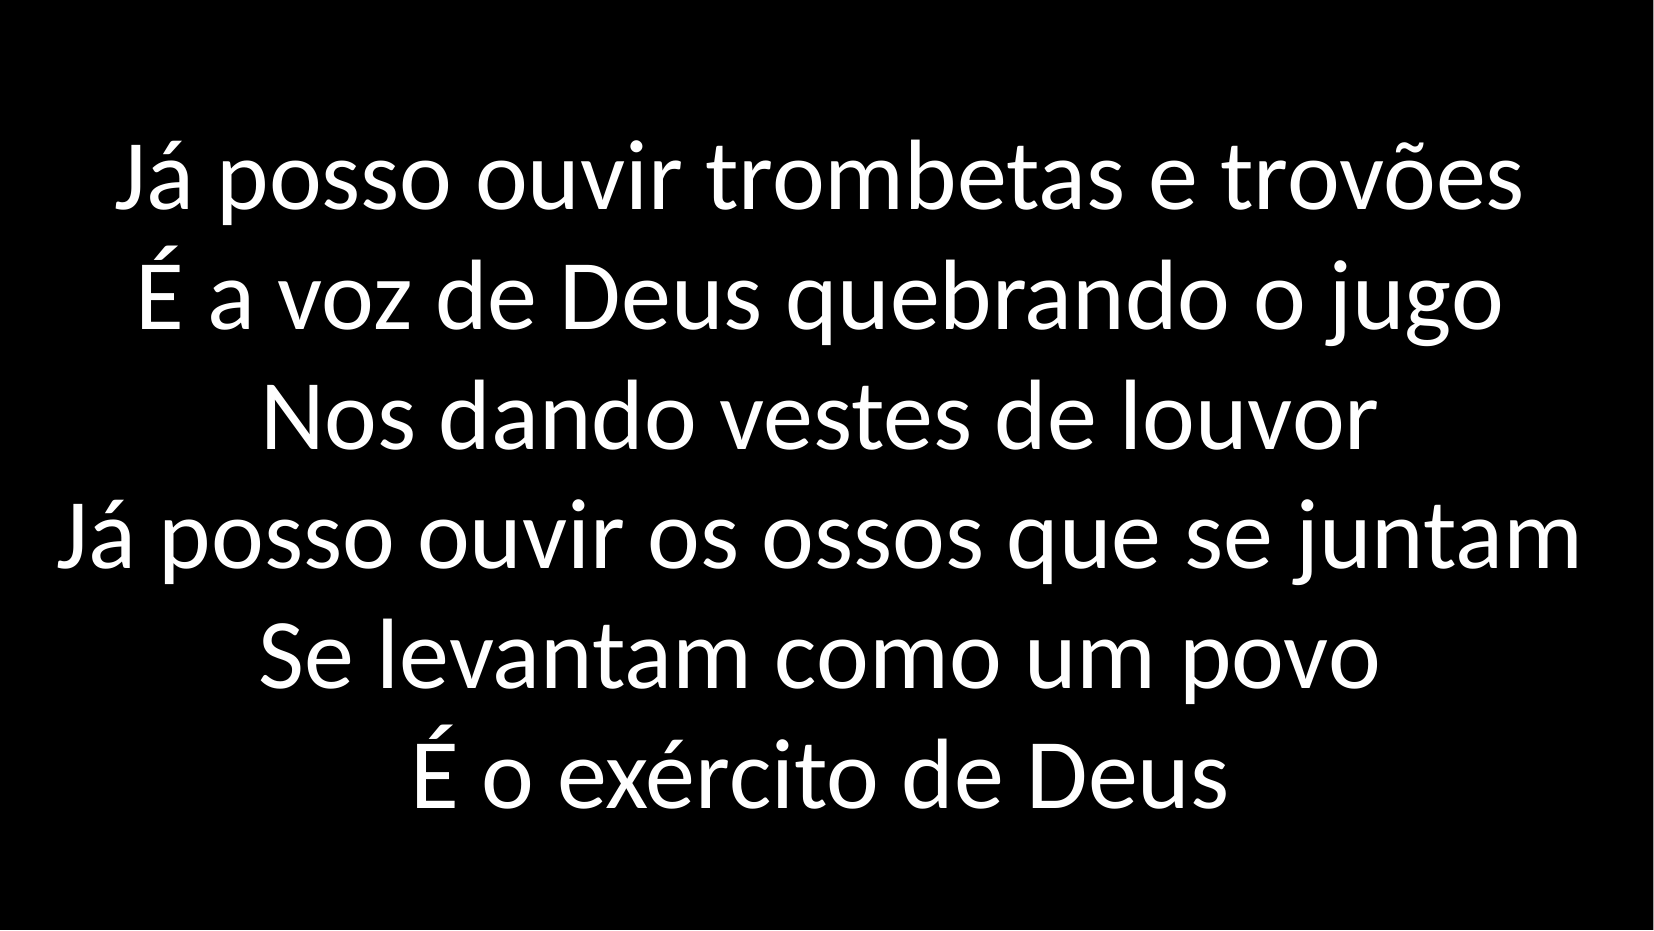

# Já posso ouvir trombetas e trovões É a voz de Deus quebrando o jugo Nos dando vestes de louvor Já posso ouvir os ossos que se juntam Se levantam como um povo É o exército de Deus